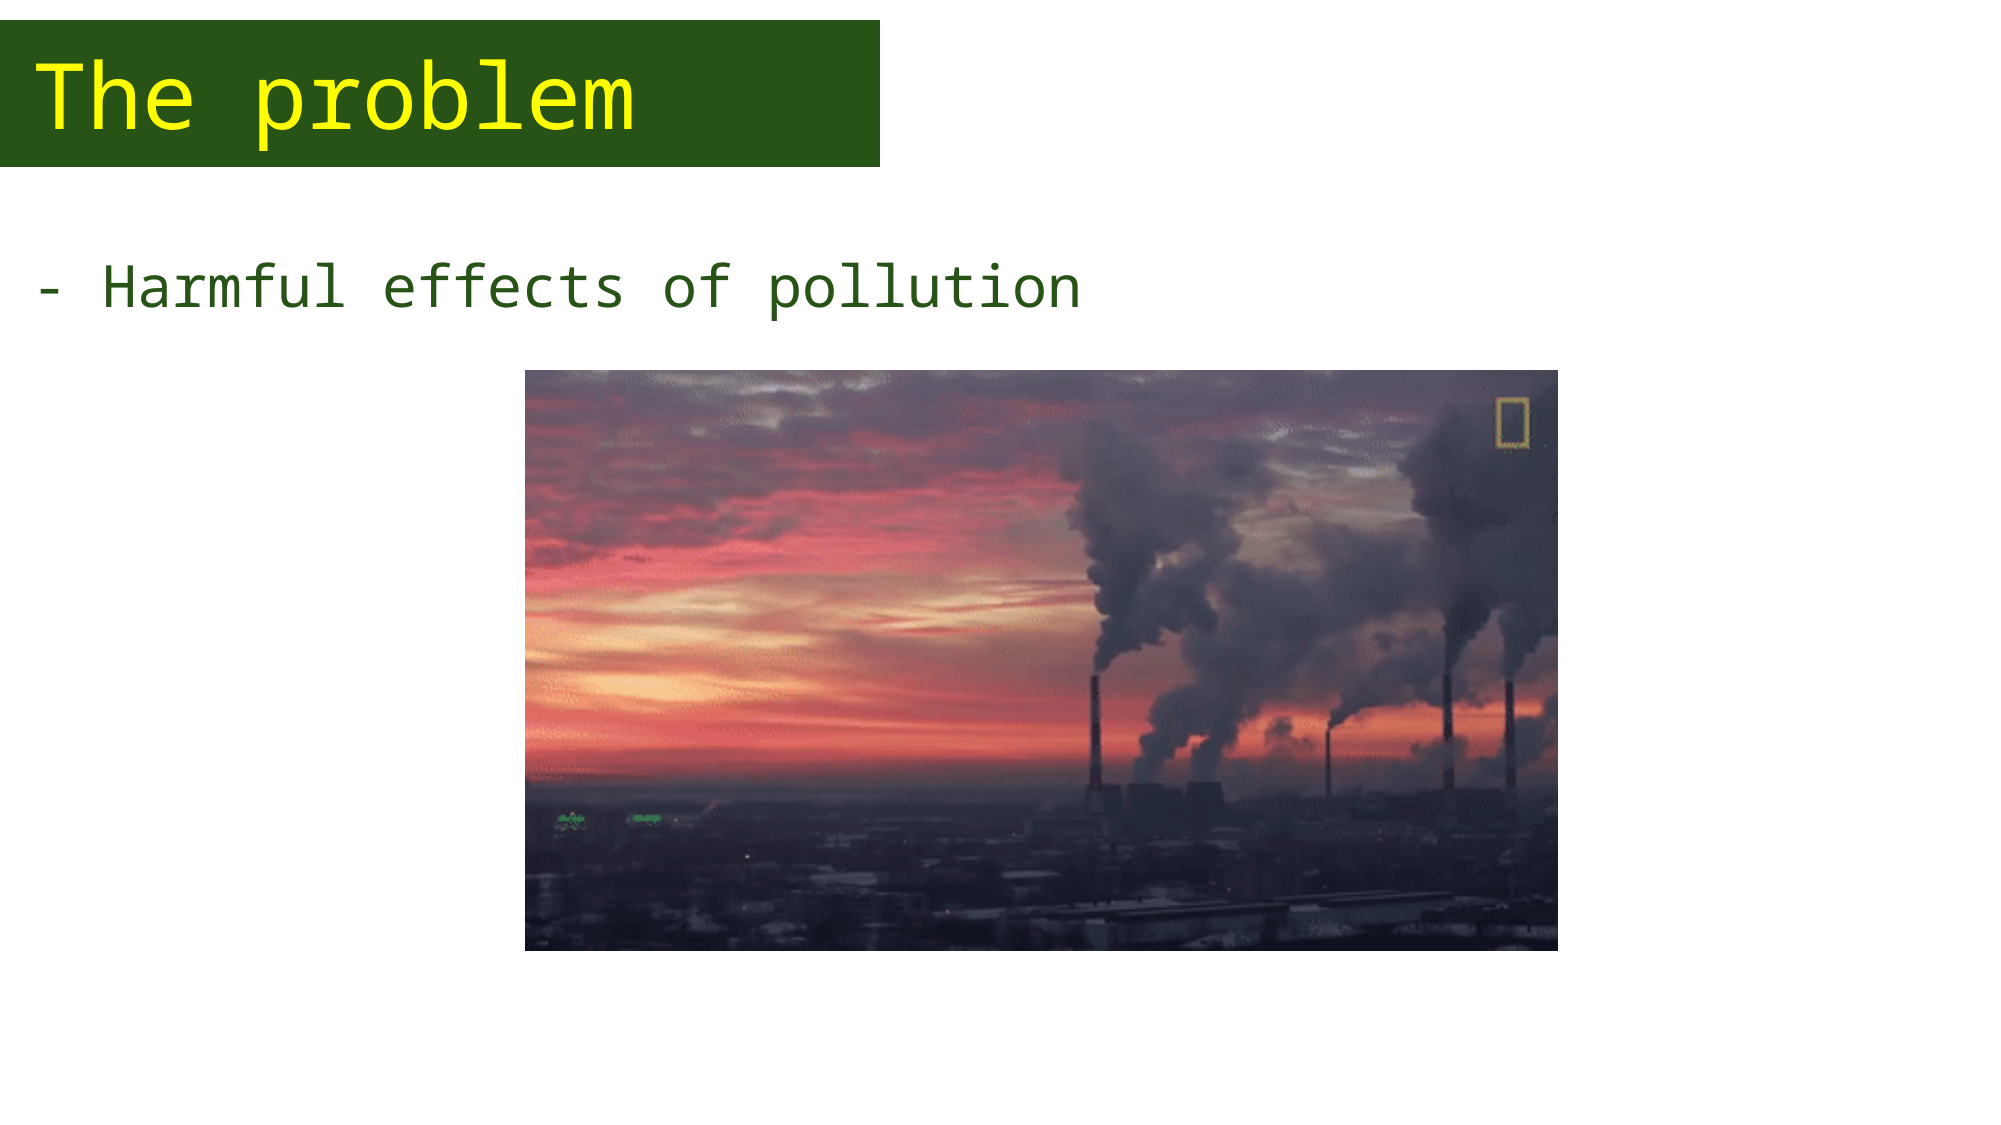

The problem
- Harmful effects of pollution